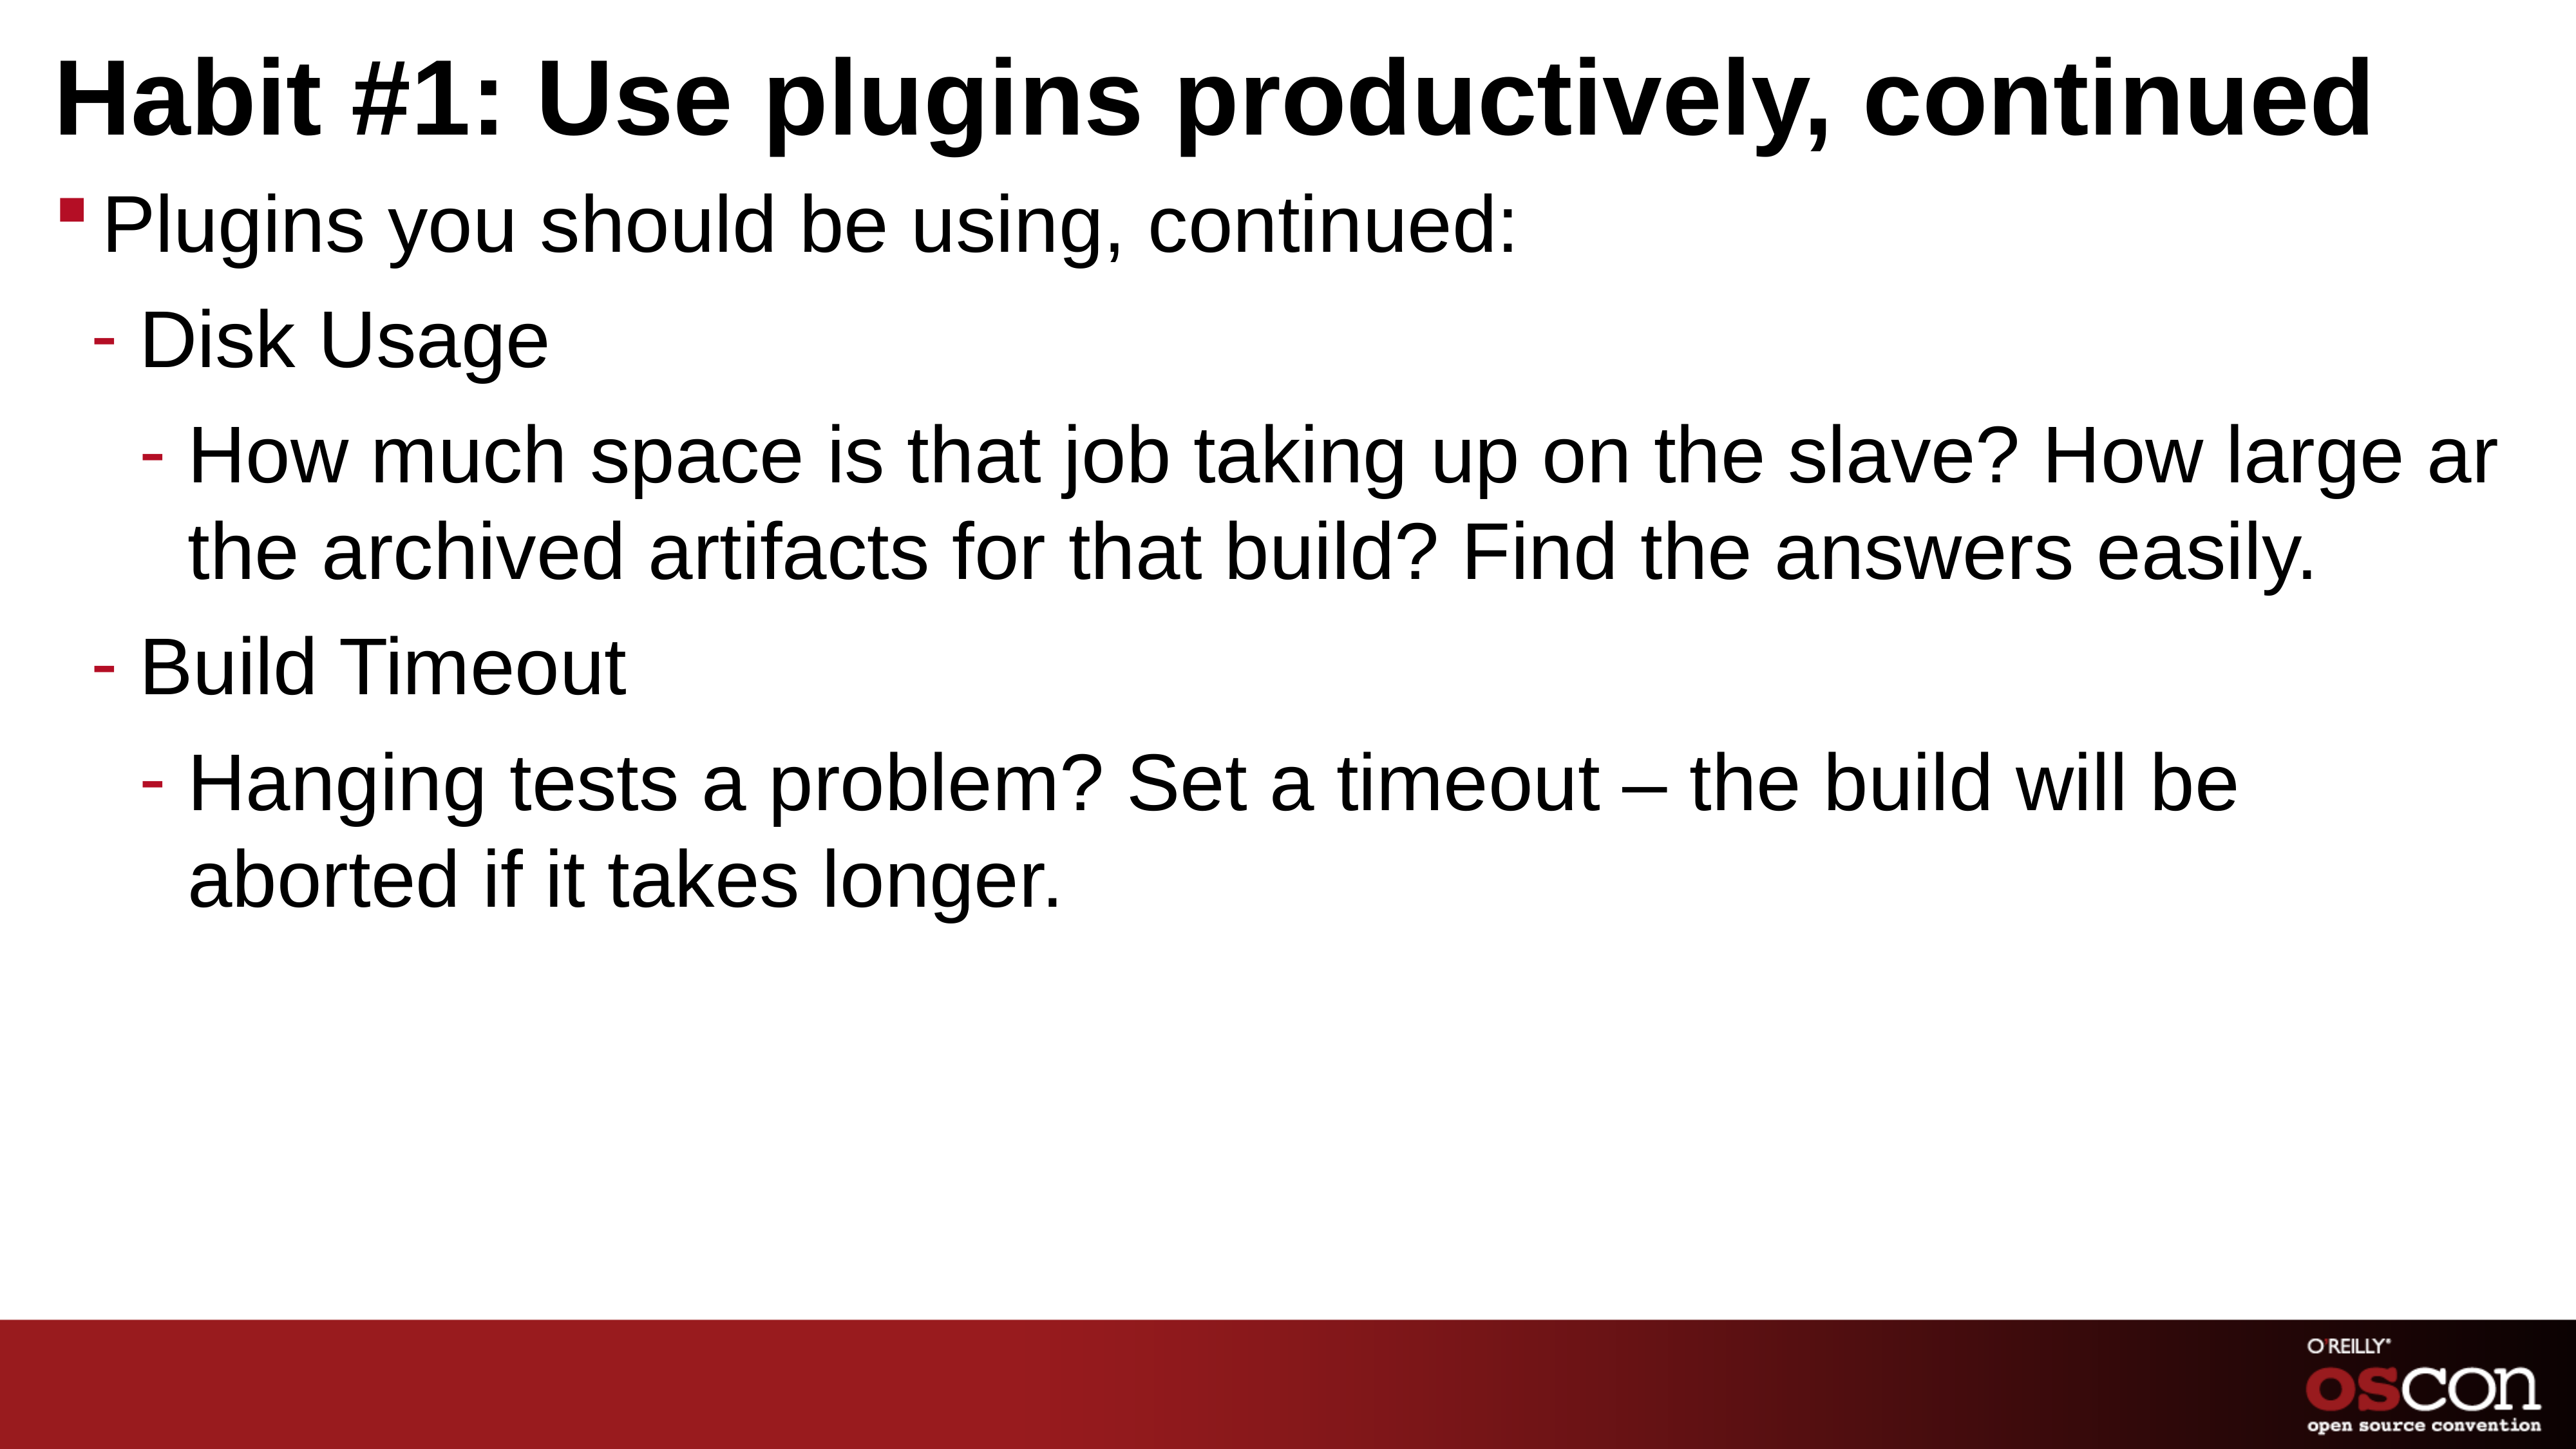

# Habit #1: Use plugins productively, continued
Plugins you should be using, continued:
Disk Usage
How much space is that job taking up on the slave? How large ar the archived artifacts for that build? Find the answers easily.
Build Timeout
Hanging tests a problem? Set a timeout – the build will be aborted if it takes longer.